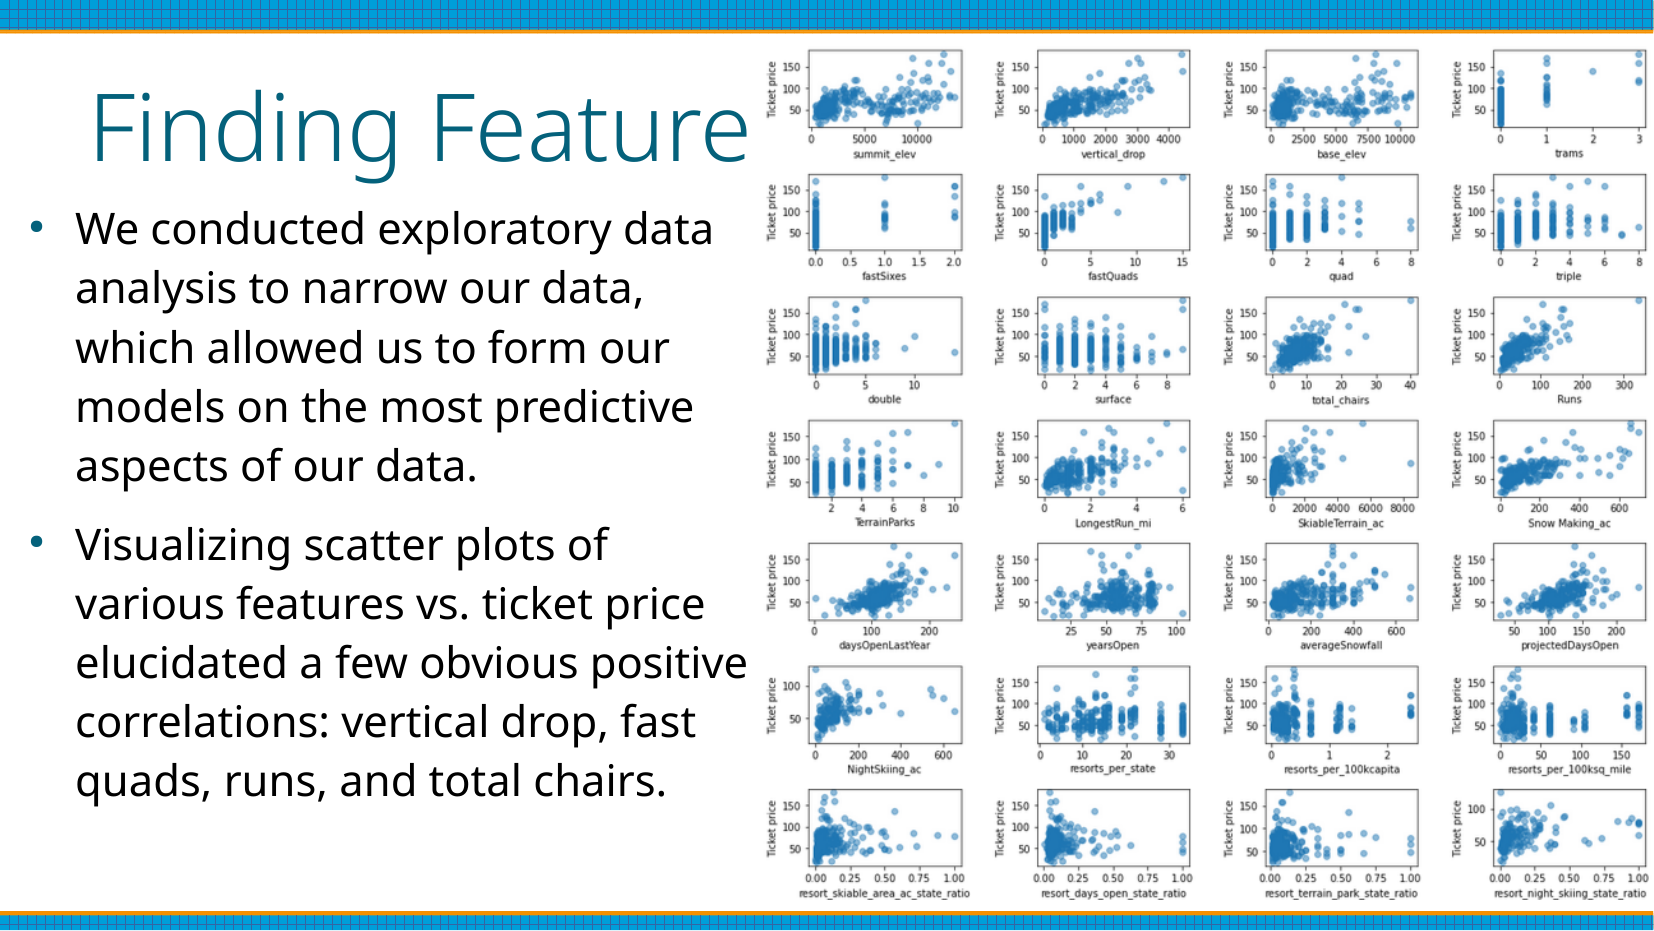

# Finding Features
We conducted exploratory data analysis to narrow our data, which allowed us to form our models on the most predictive aspects of our data.
Visualizing scatter plots of various features vs. ticket price elucidated a few obvious positive correlations: vertical drop, fast quads, runs, and total chairs.